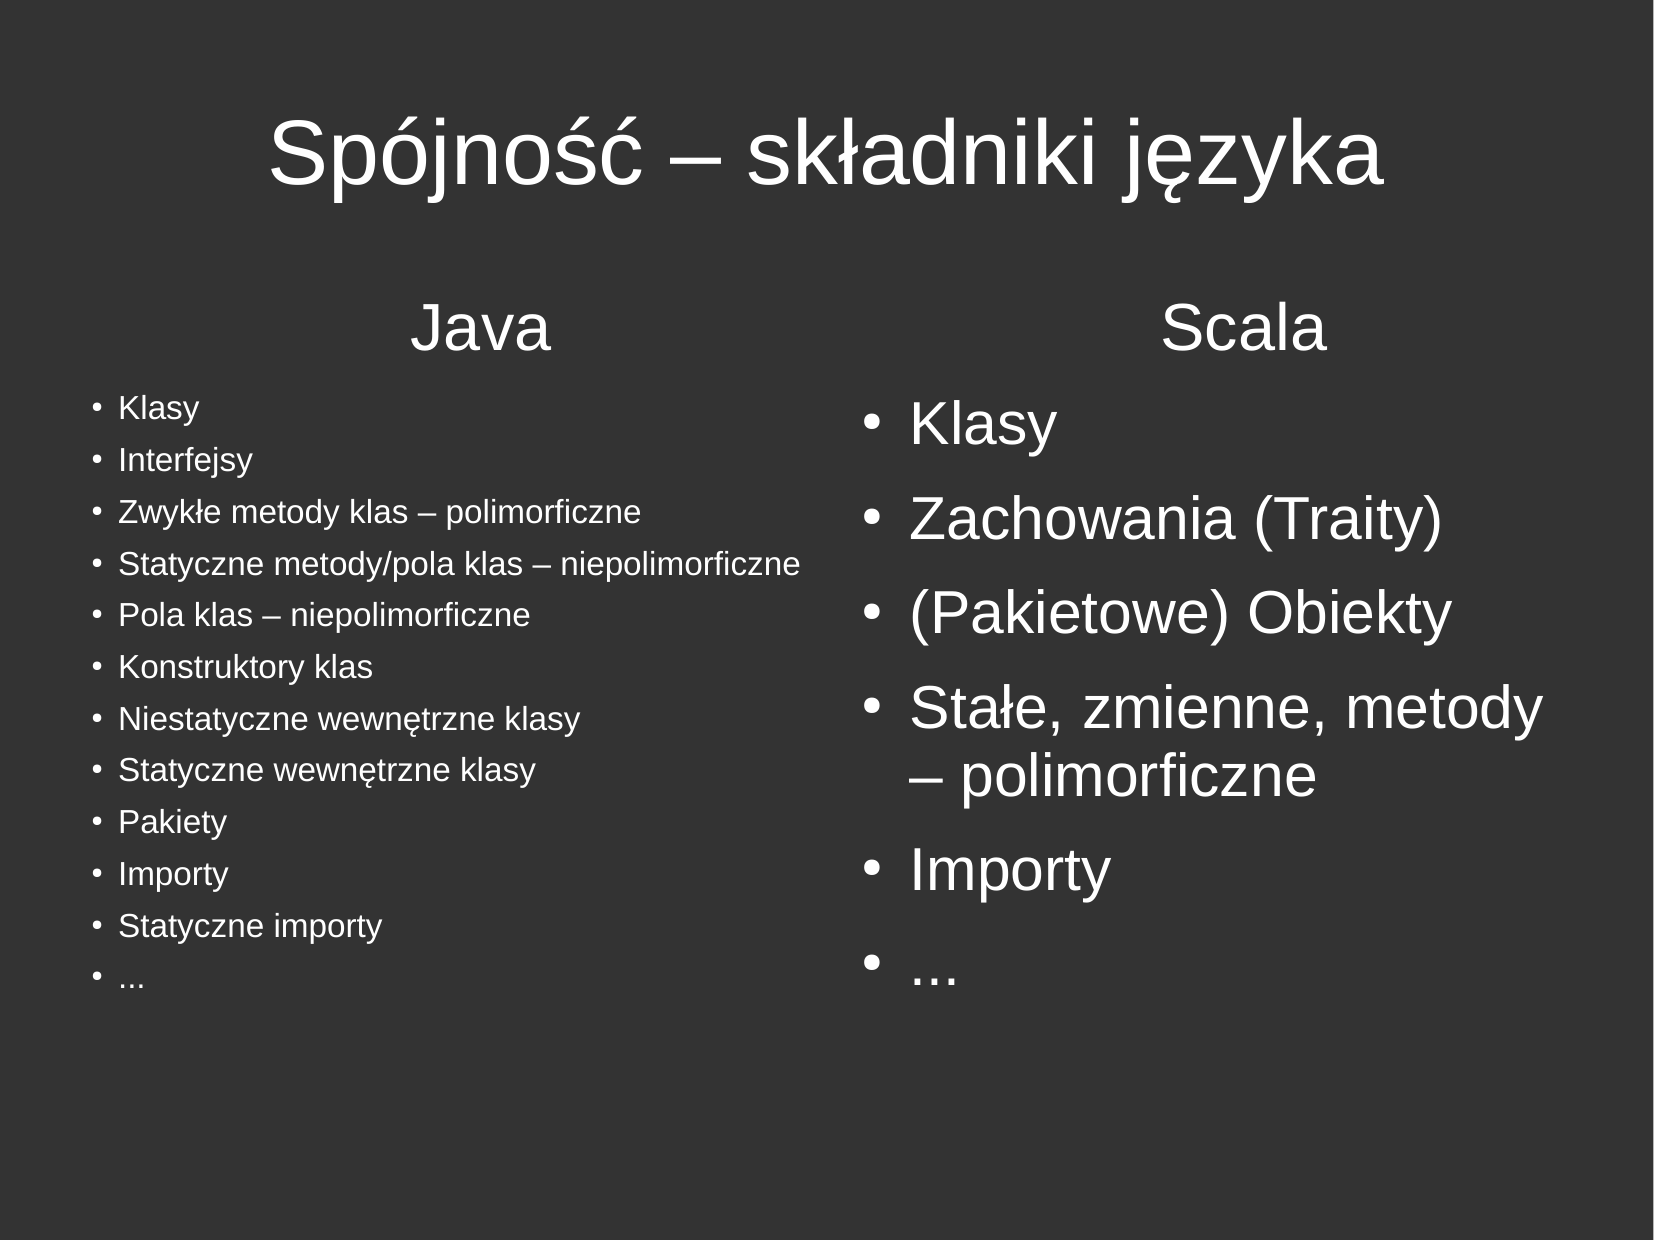

# Spójność – składniki języka
Java
Scala
Klasy
Interfejsy
Zwykłe metody klas – polimorficzne
Statyczne metody/pola klas – niepolimorficzne
Pola klas – niepolimorficzne
Konstruktory klas
Niestatyczne wewnętrzne klasy
Statyczne wewnętrzne klasy
Pakiety
Importy
Statyczne importy
...
Klasy
Zachowania (Traity)
(Pakietowe) Obiekty
Stałe, zmienne, metody – polimorficzne
Importy
...